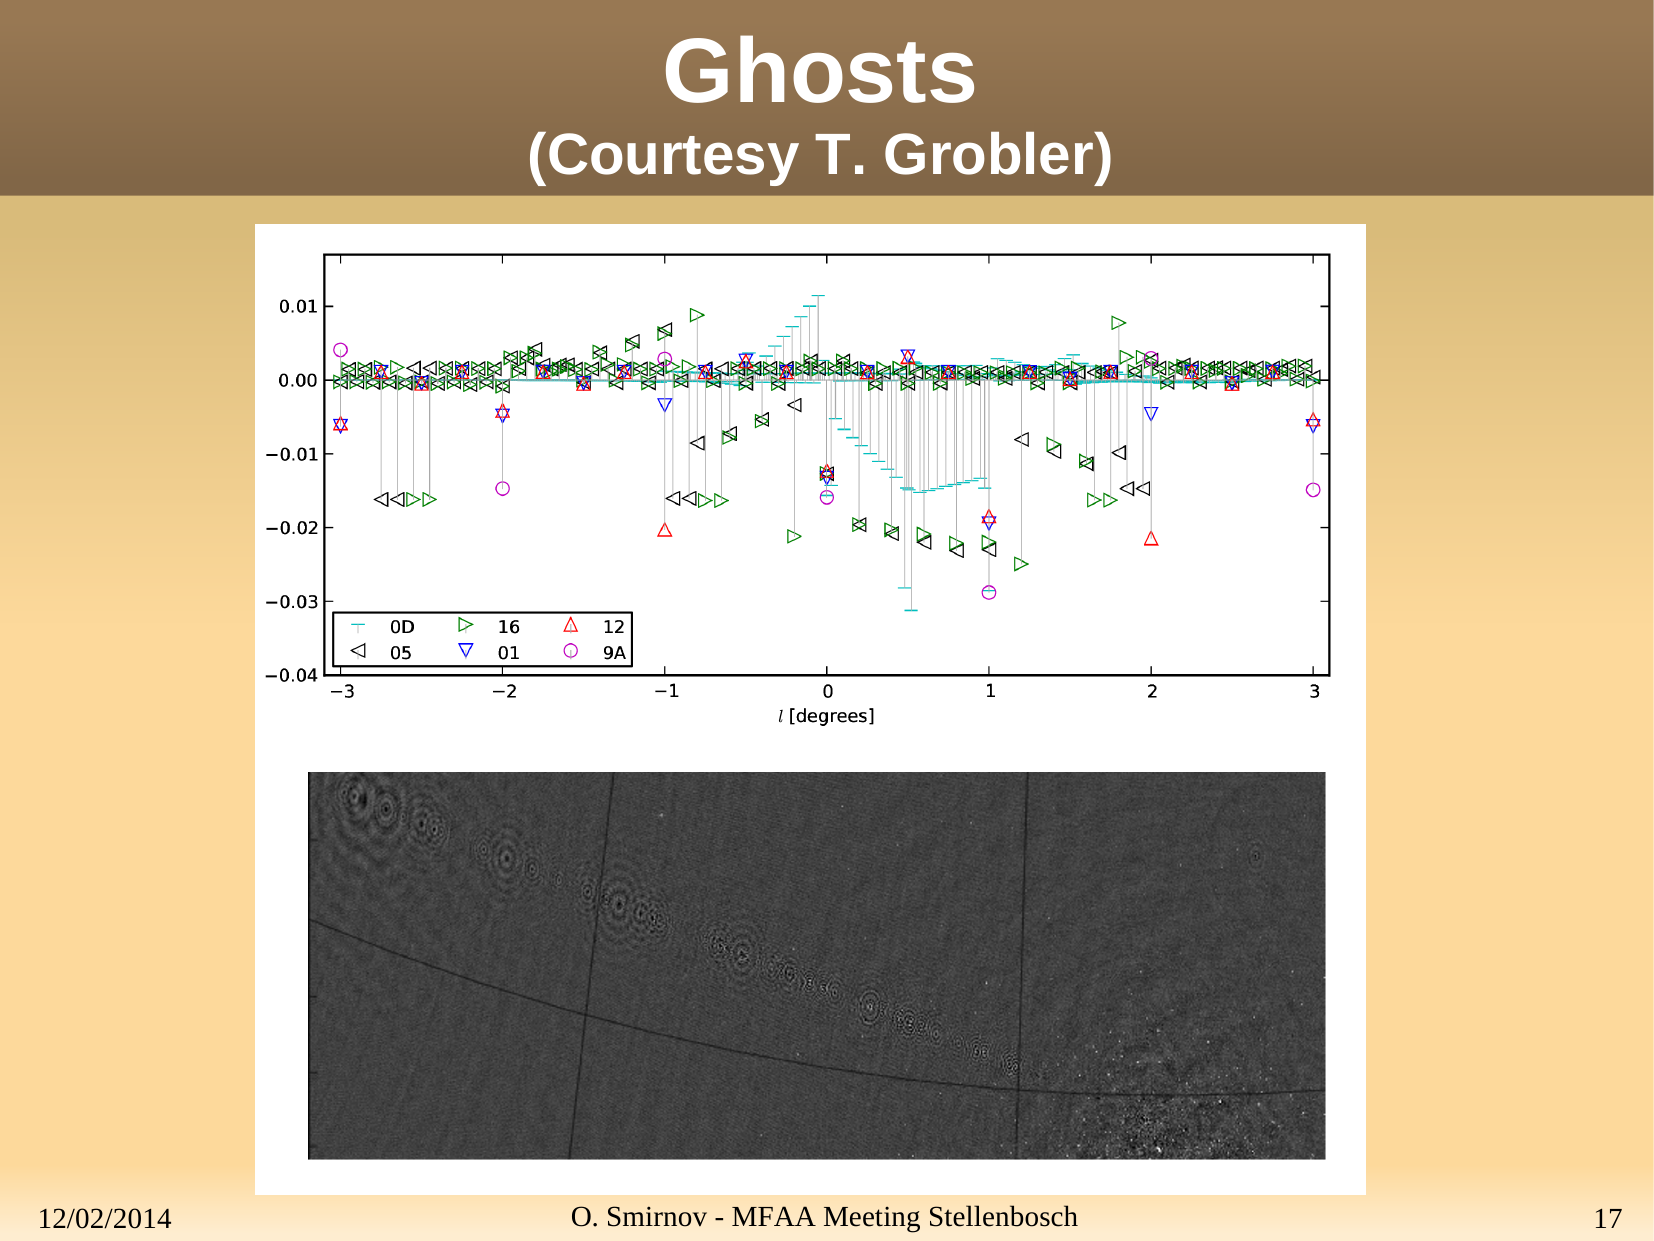

# Ghosts (Courtesy T. Grobler)
O. Smirnov - MFAA Meeting Stellenbosch
12/02/2014
17